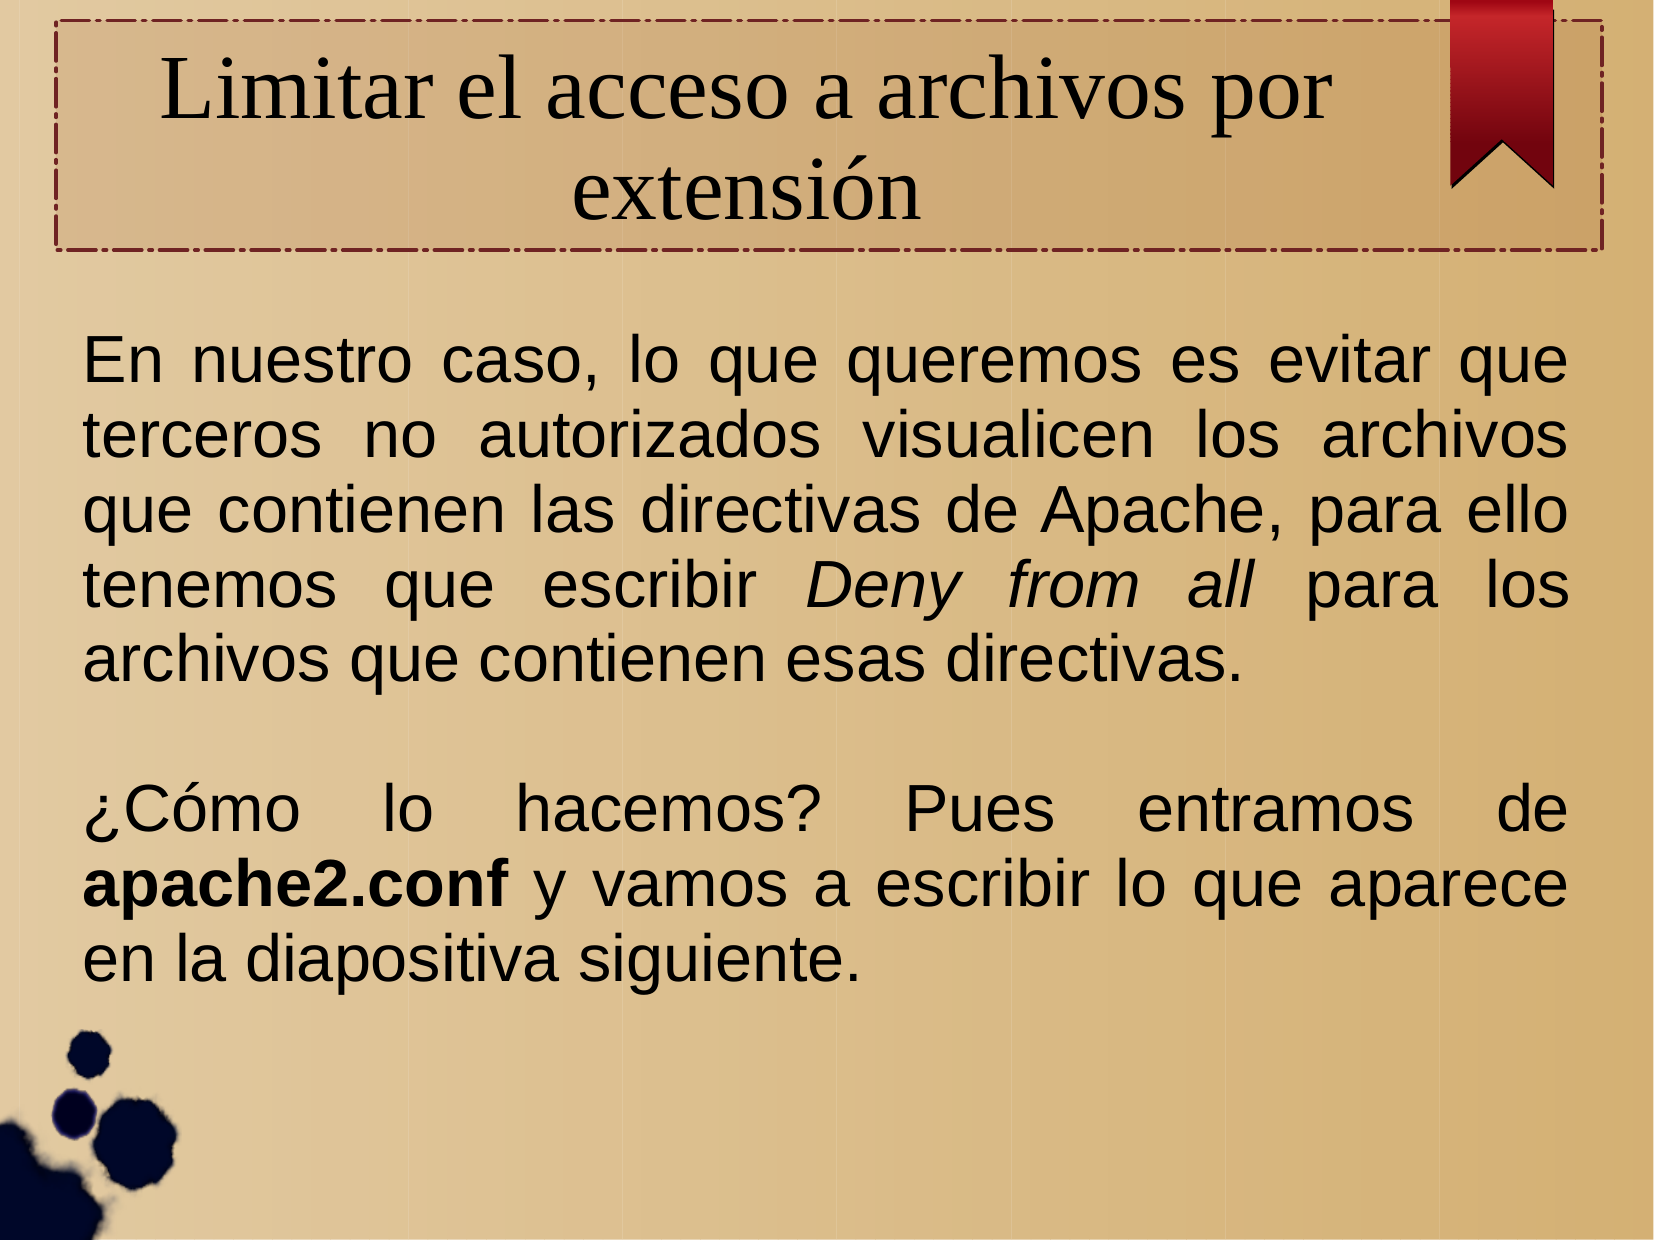

# Limitar el acceso a archivos por extensión
En nuestro caso, lo que queremos es evitar que terceros no autorizados visualicen los archivos que contienen las directivas de Apache, para ello tenemos que escribir Deny from all	 para los archivos que contienen esas directivas.
¿Cómo lo hacemos? Pues entramos de apache2.conf y vamos a escribir lo que aparece en la diapositiva siguiente.